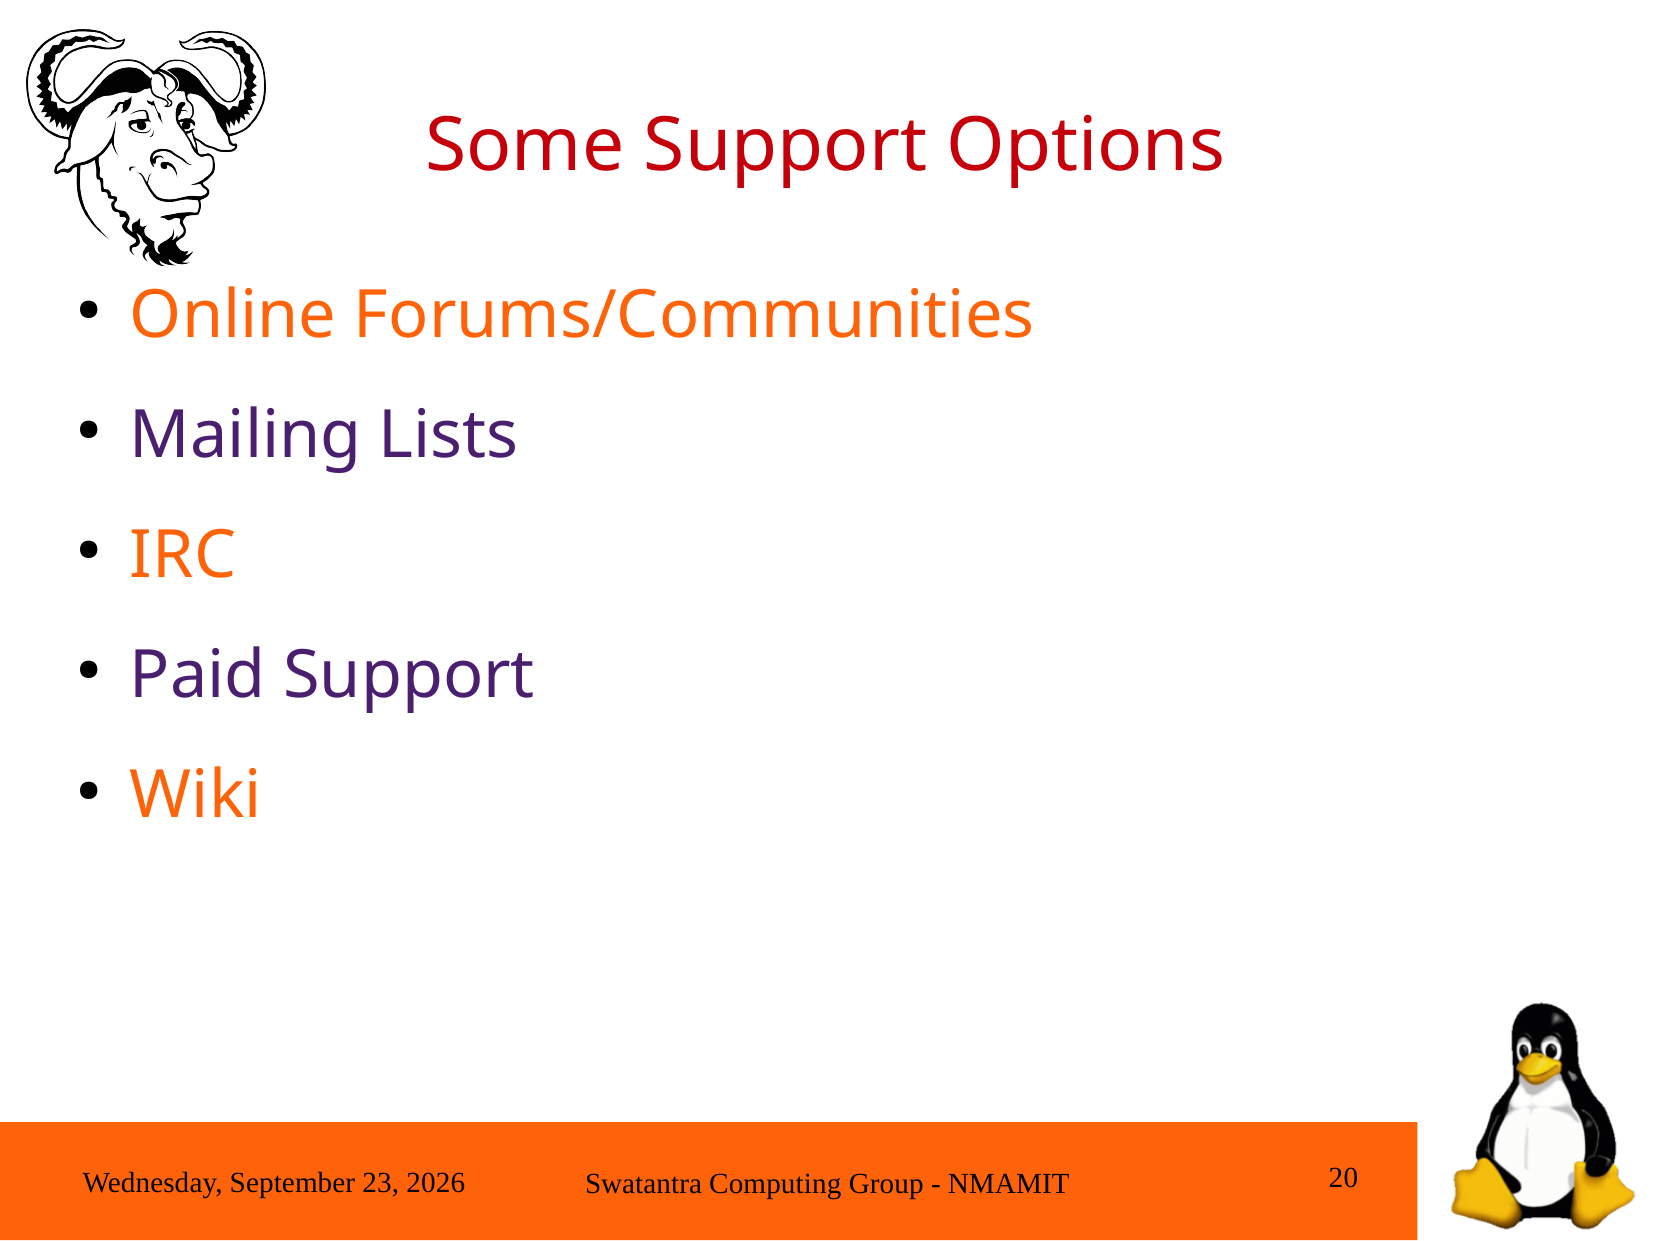

# Some Support Options
Online Forums/Communities
Mailing Lists
IRC
Paid Support
Wiki
20
Swatantra Computing Group - NMAMIT